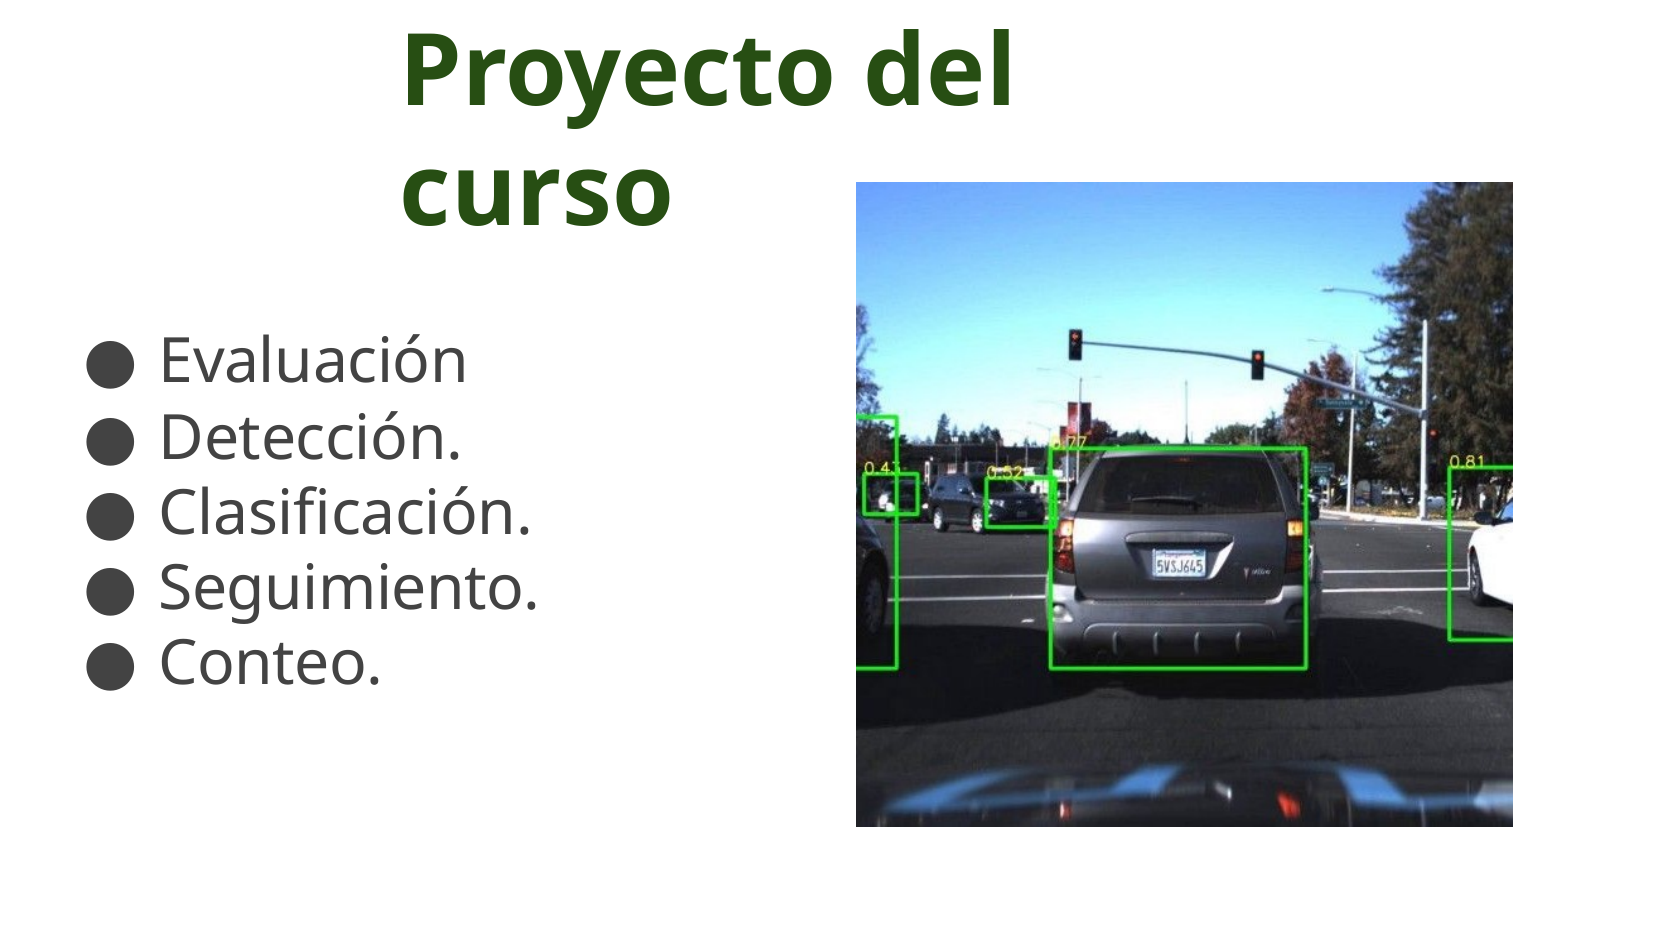

# Proyecto del curso
Evaluación
Detección.
Clasiﬁcación.
Seguimiento.
Conteo.